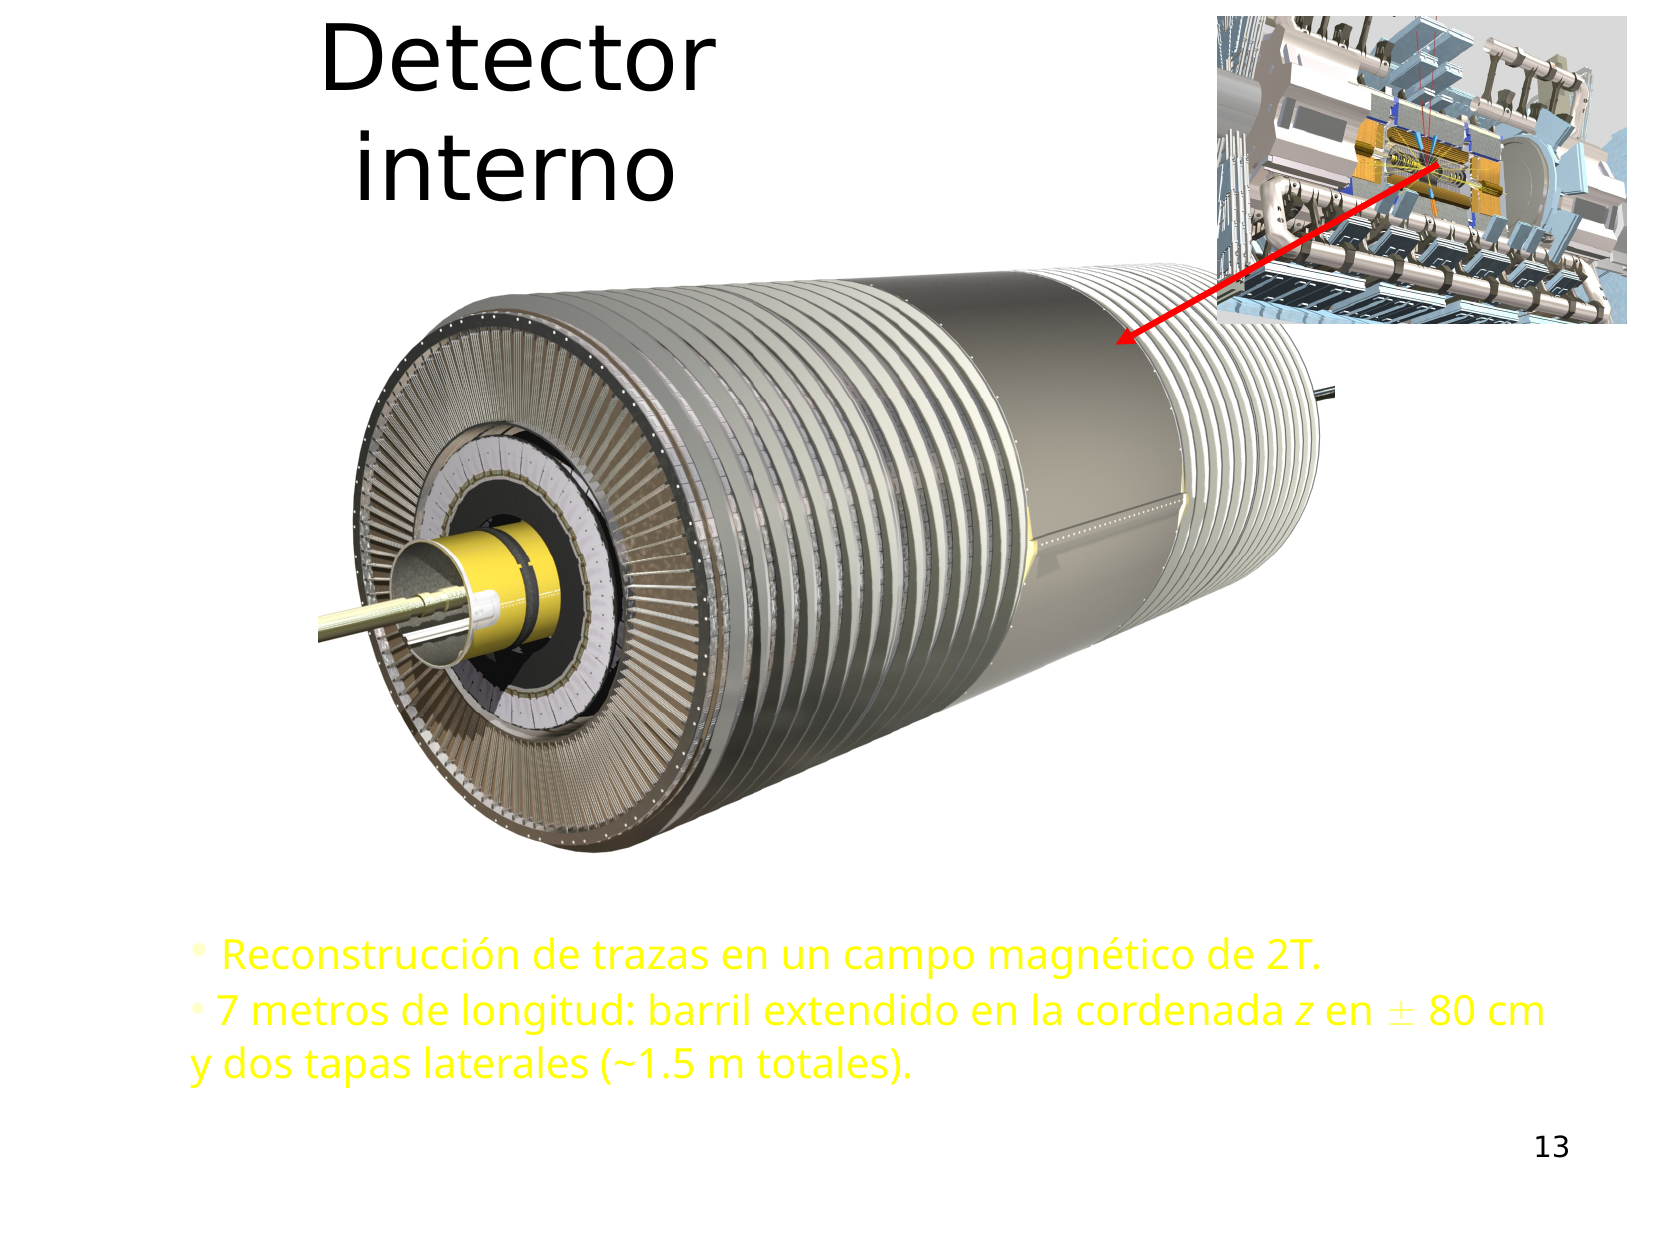

# Detector interno
44 m de largo
 Reconstrucción de trazas en un campo magnético de 2T.
 7 metros de longitud: barril extendido en la cordenada z en  80 cm y dos tapas laterales (~1.5 m totales).
13